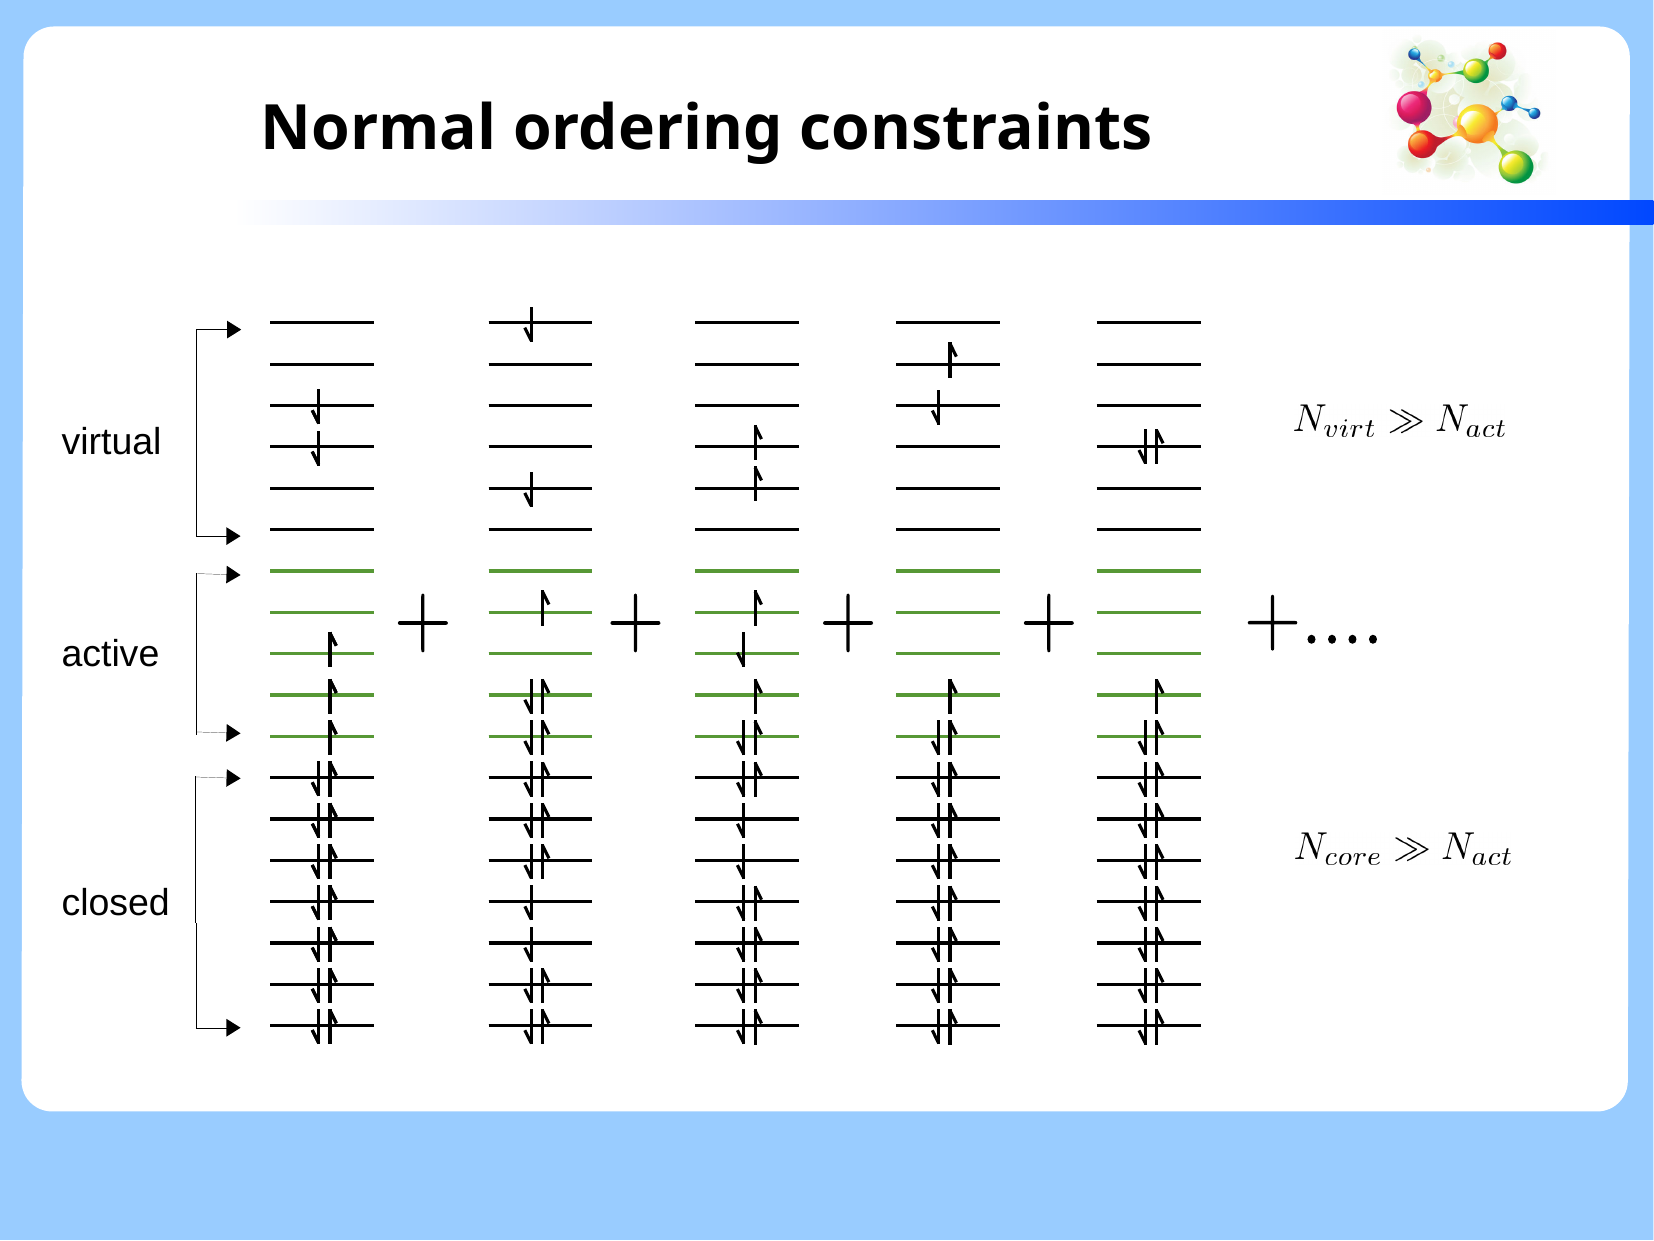

# Normal ordering constraints
virtual
active
closed